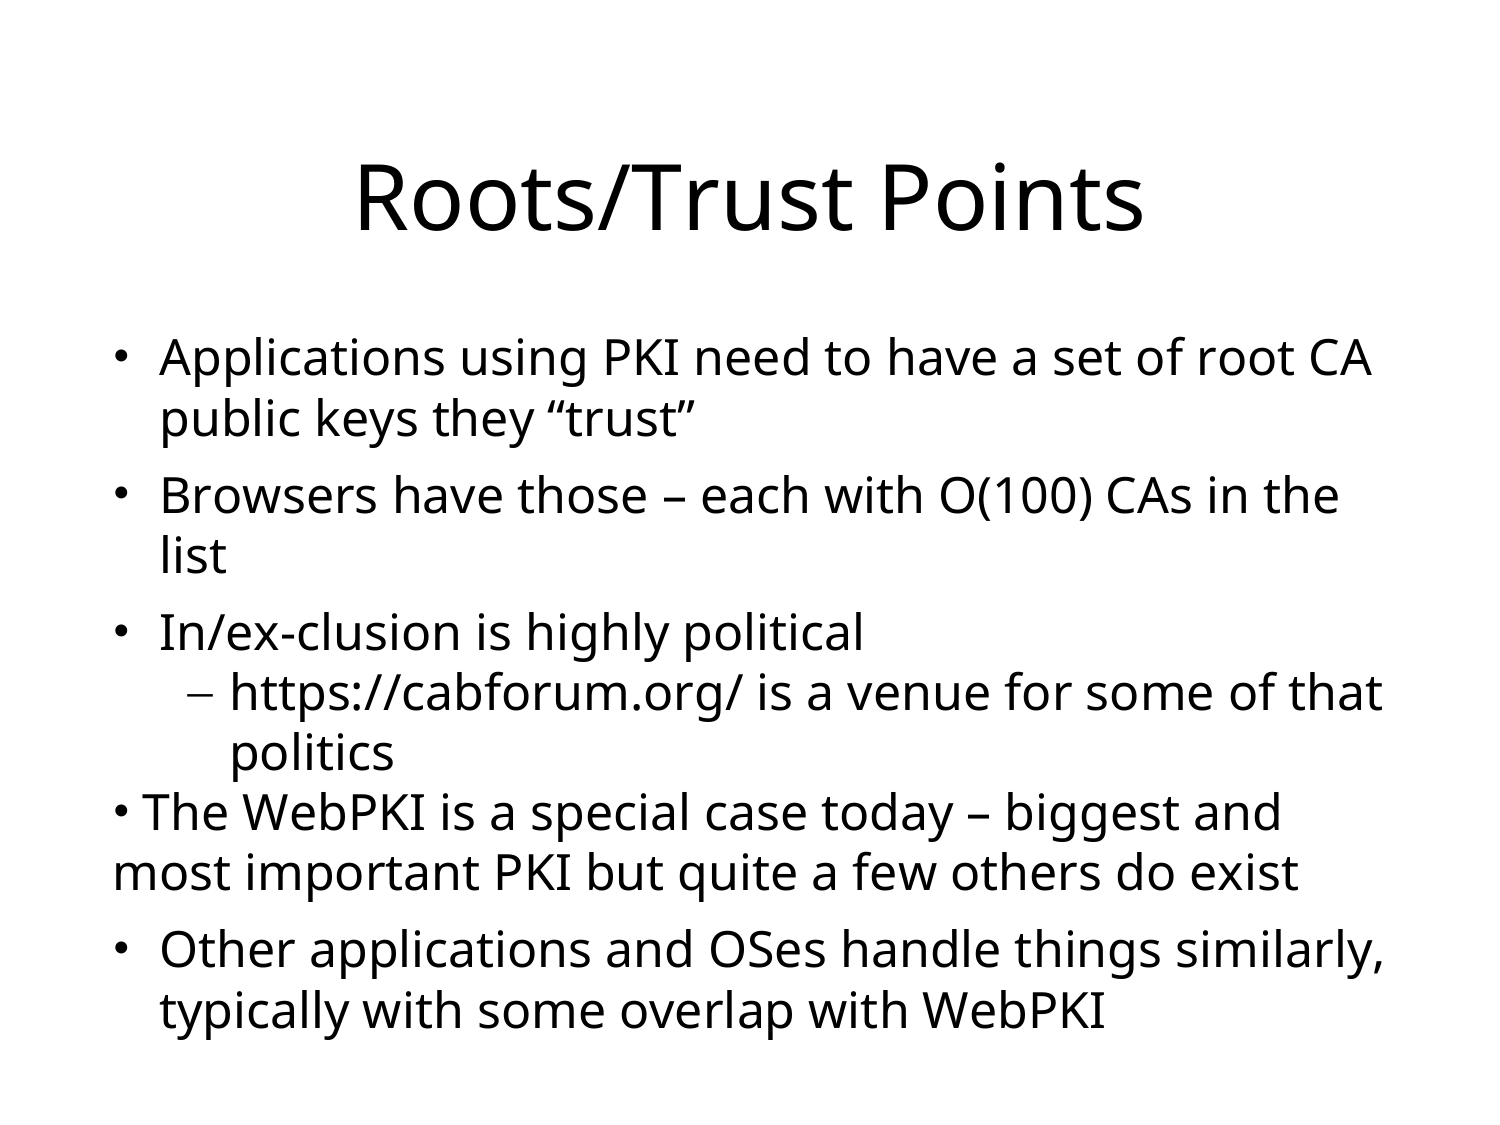

Roots/Trust Points
Applications using PKI need to have a set of root CA public keys they “trust”
Browsers have those – each with O(100) CAs in the list
In/ex-clusion is highly political
https://cabforum.org/ is a venue for some of that politics
 The WebPKI is a special case today – biggest and most important PKI but quite a few others do exist
Other applications and OSes handle things similarly, typically with some overlap with WebPKI